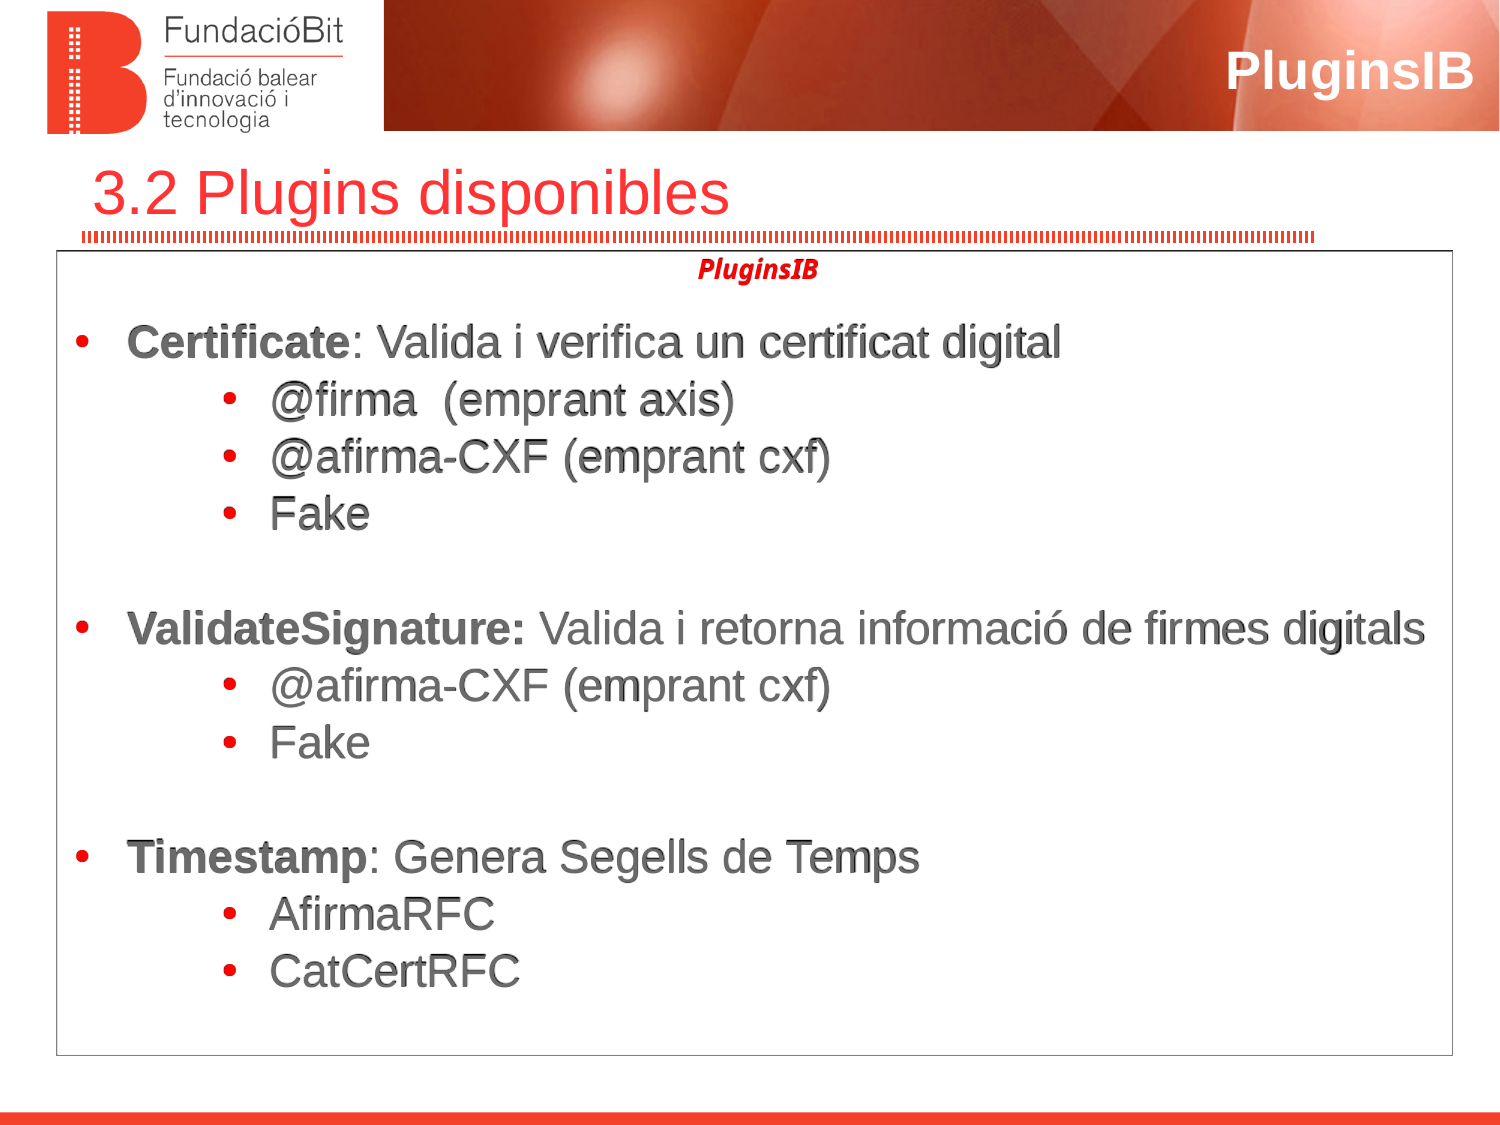

# PluginsIB
 3.2 Plugins disponibles
 PluginsIB
Certificate: Valida i verifica un certificat digital
@firma (emprant axis)
@afirma-CXF (emprant cxf)
Fake
ValidateSignature: Valida i retorna informació de firmes digitals
@afirma-CXF (emprant cxf)
Fake
Timestamp: Genera Segells de Temps
AfirmaRFC
CatCertRFC